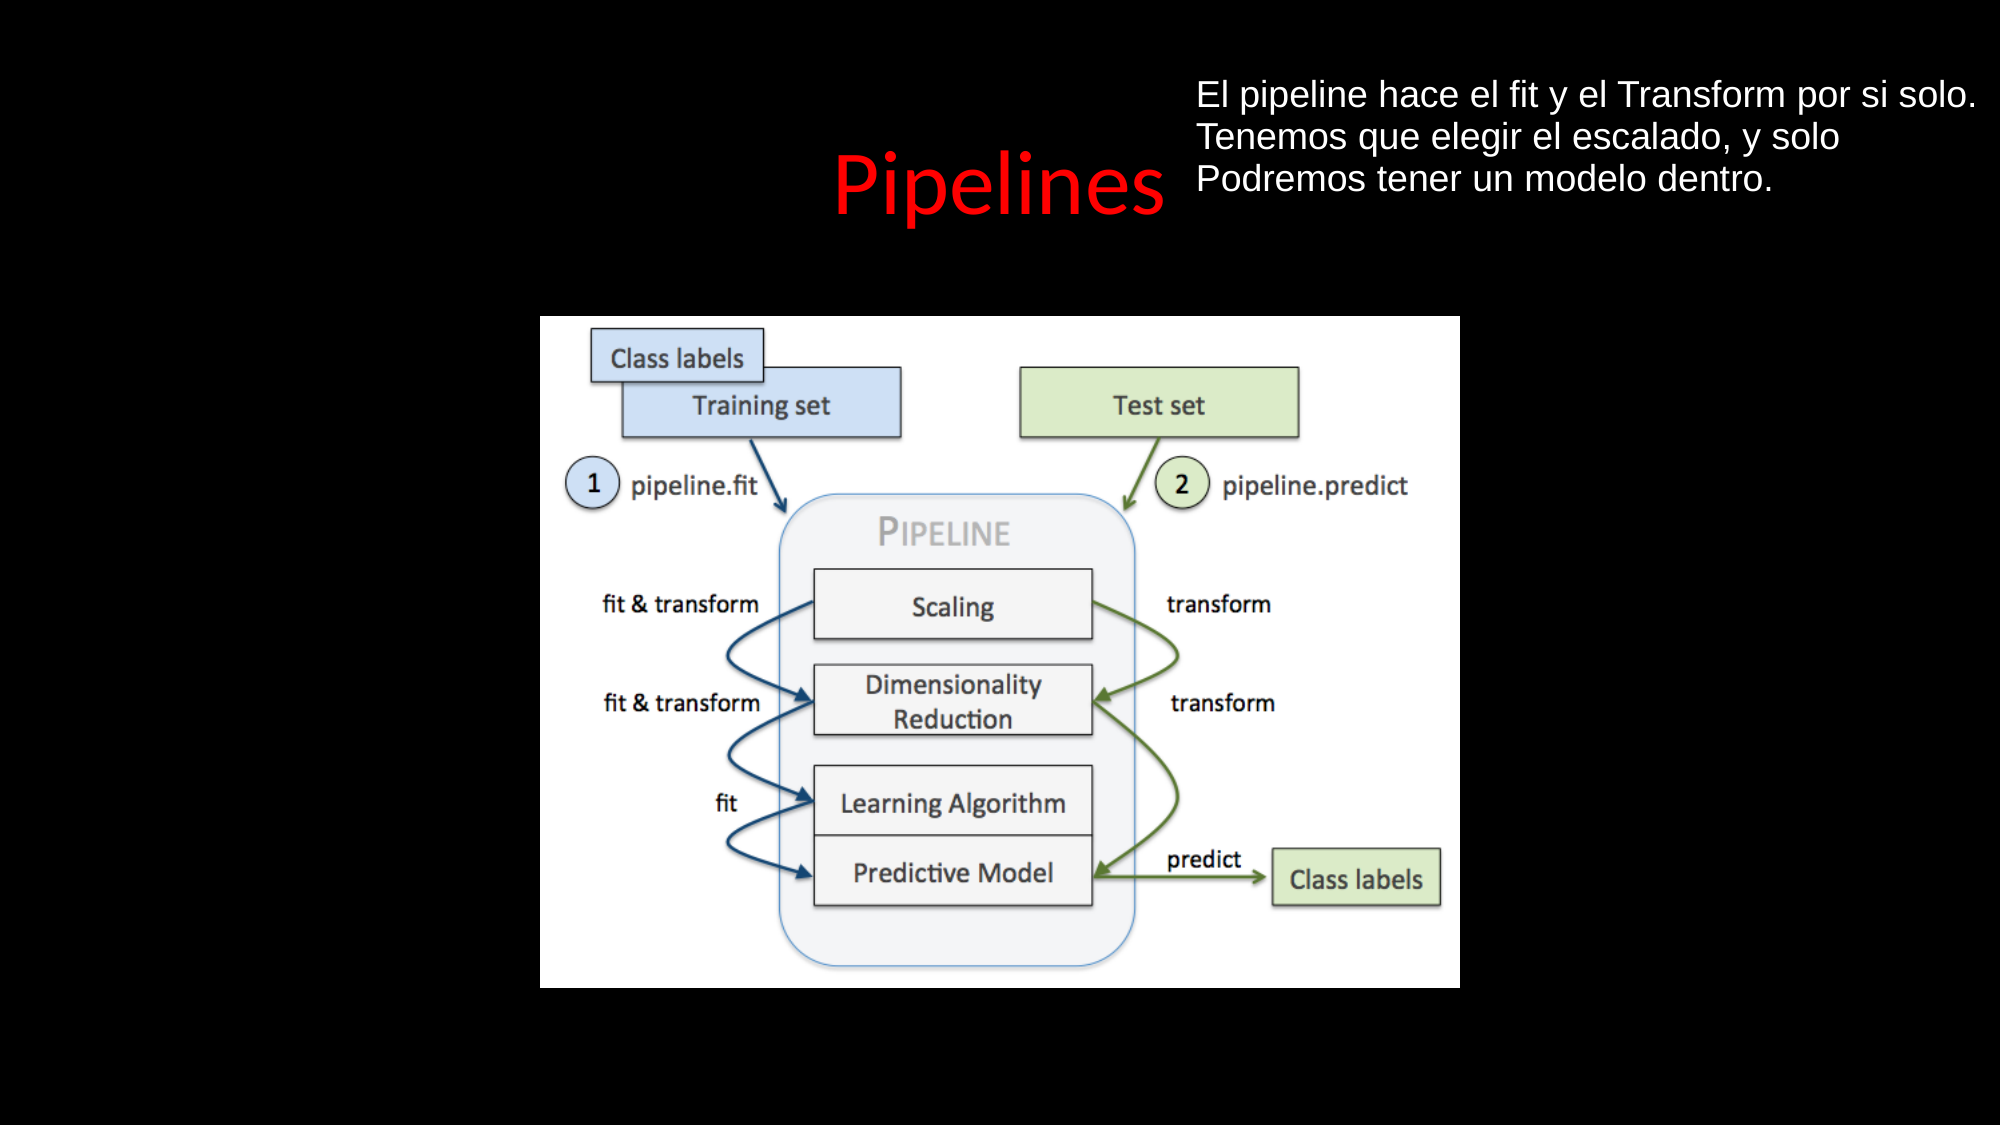

# Pipelines
El pipeline hace el fit y el Transform por si solo.
Tenemos que elegir el escalado, y solo
Podremos tener un modelo dentro.